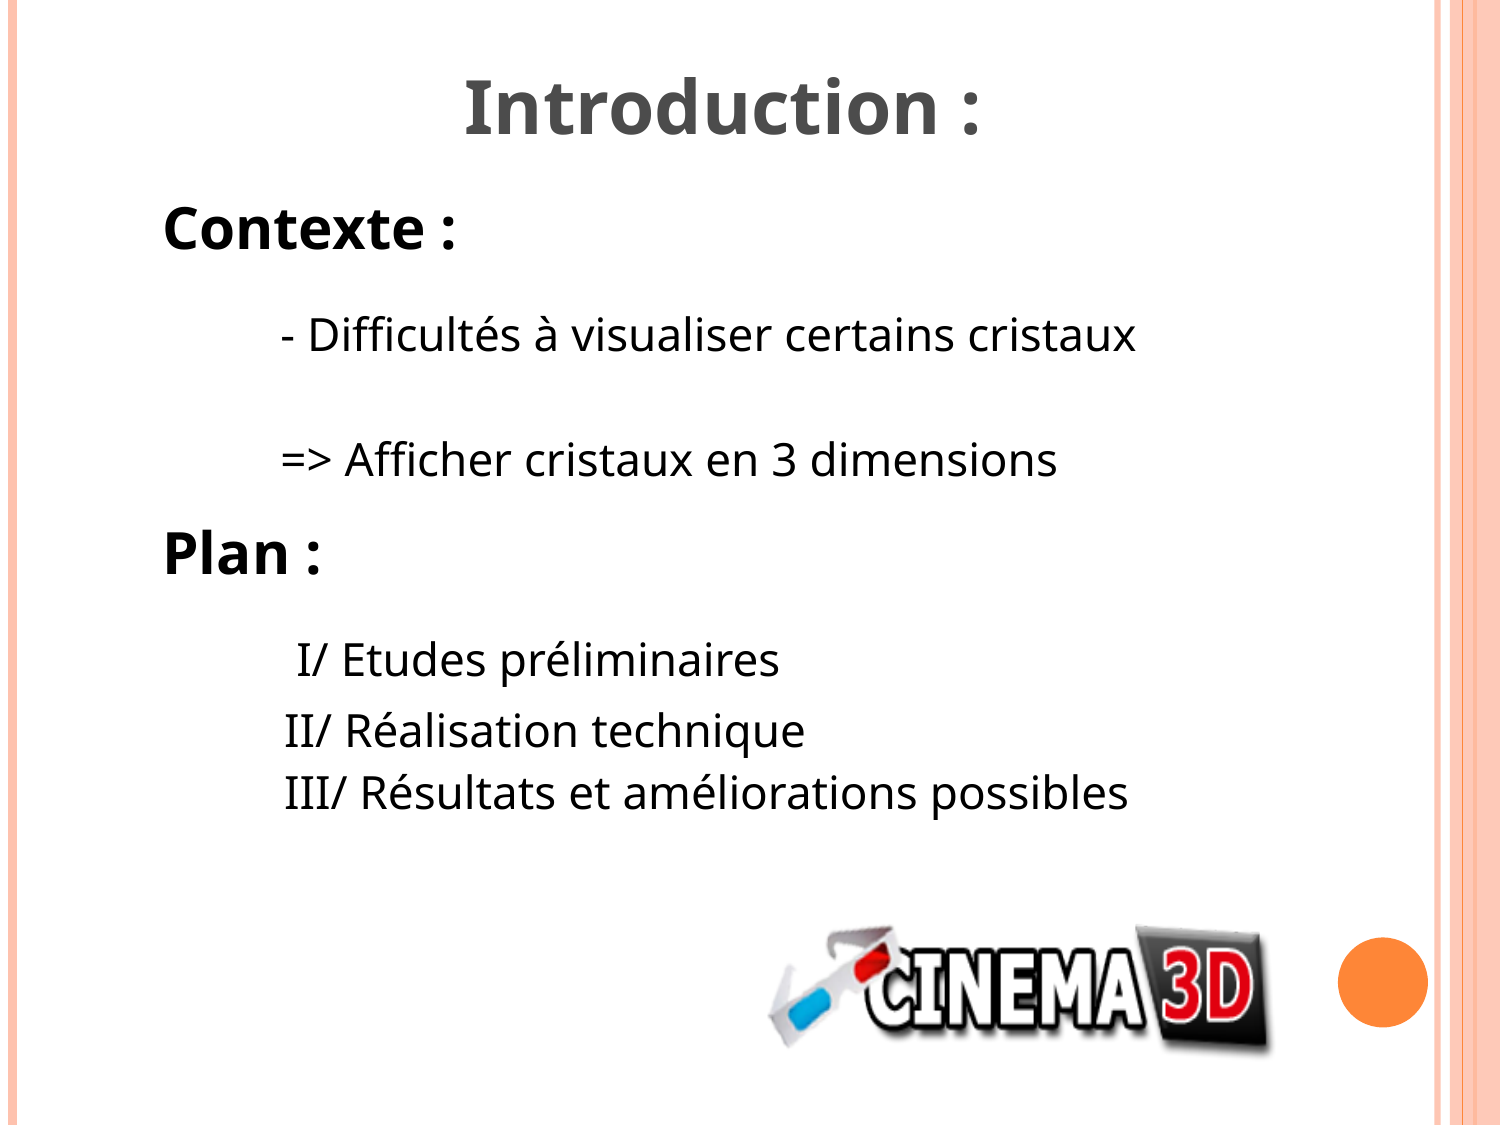

Introduction :
Contexte :
- Difficultés à visualiser certains cristaux
=> Afficher cristaux en 3 dimensions
Plan :
 I/ Etudes préliminaires
II/ Réalisation technique
III/ Résultats et améliorations possibles